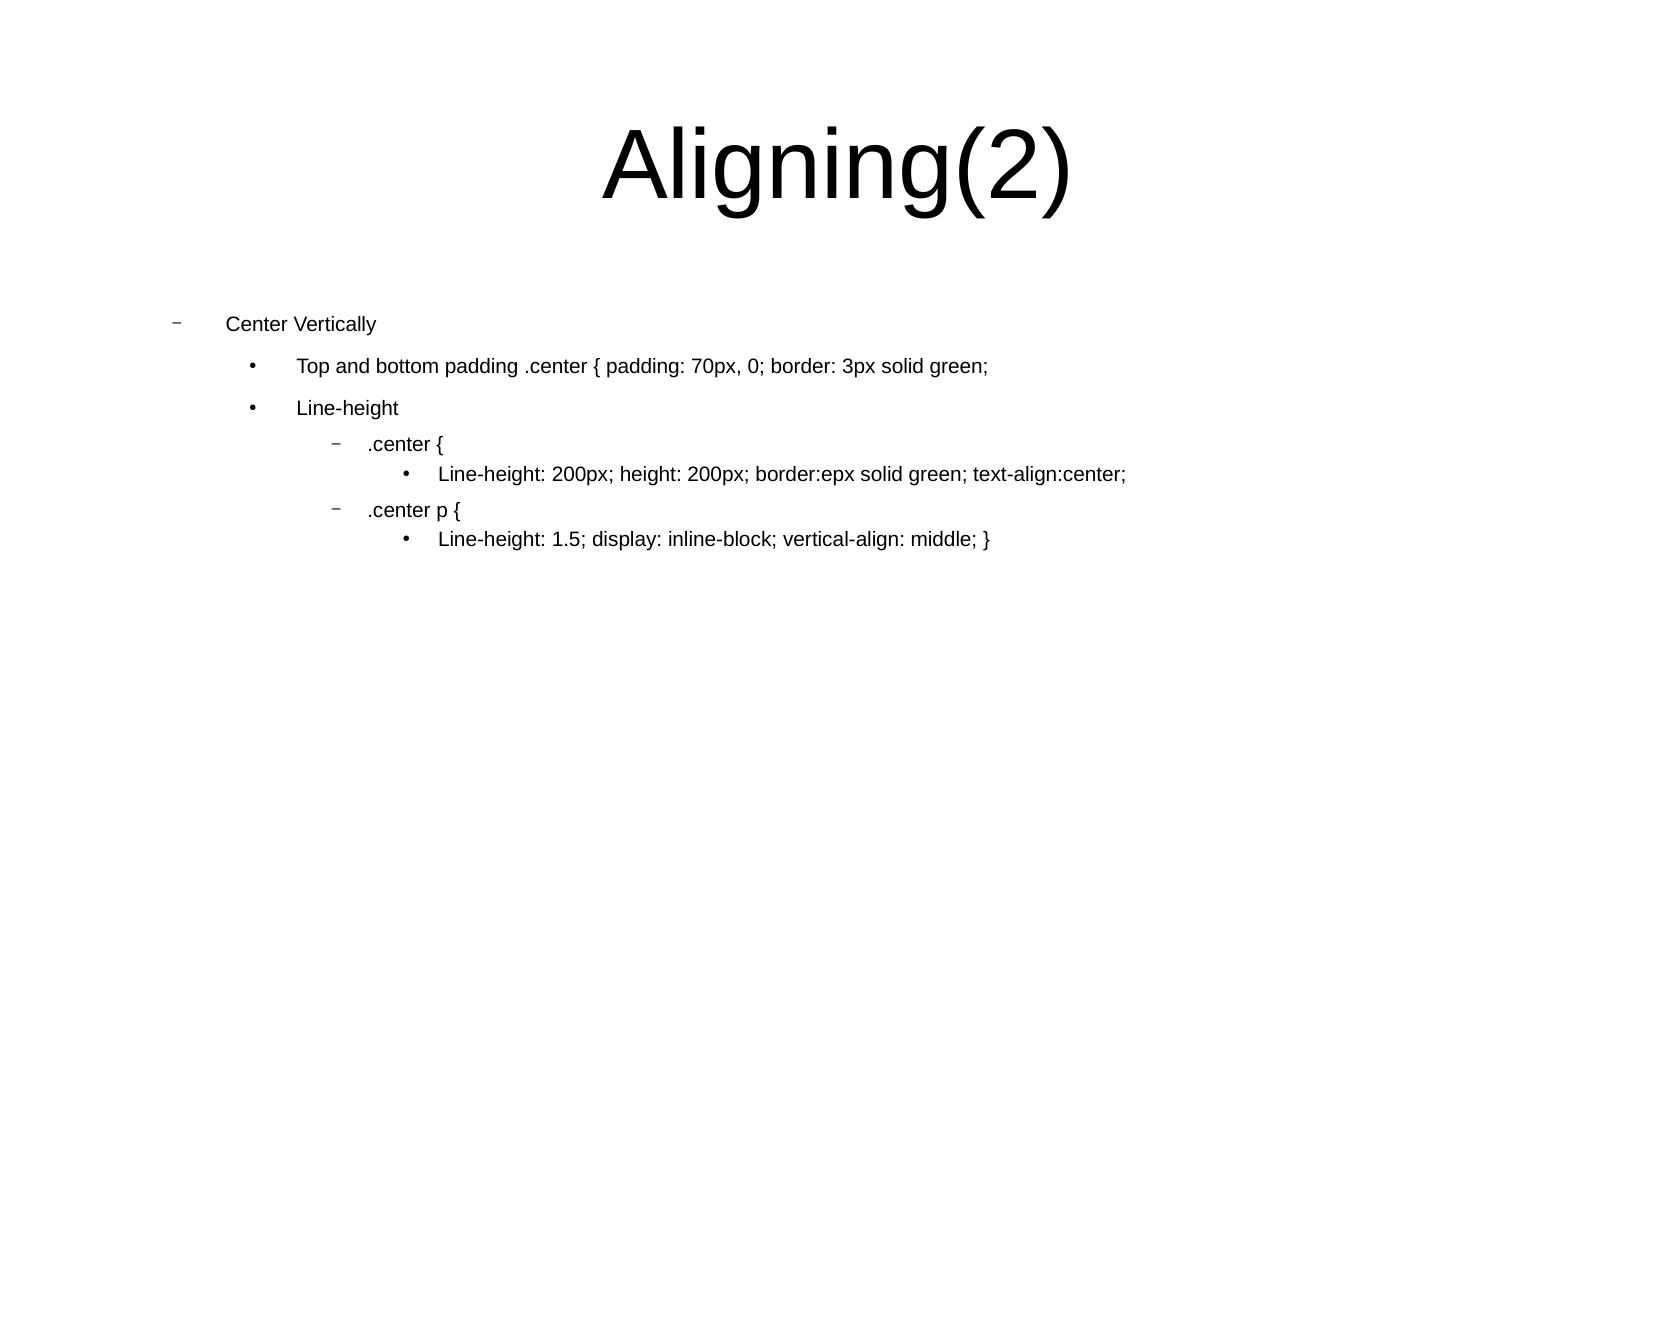

# Aligning(2)
Center Vertically
Top and bottom padding .center { padding: 70px, 0; border: 3px solid green;
Line-height
.center {
Line-height: 200px; height: 200px; border:epx solid green; text-align:center;
.center p {
Line-height: 1.5; display: inline-block; vertical-align: middle; }